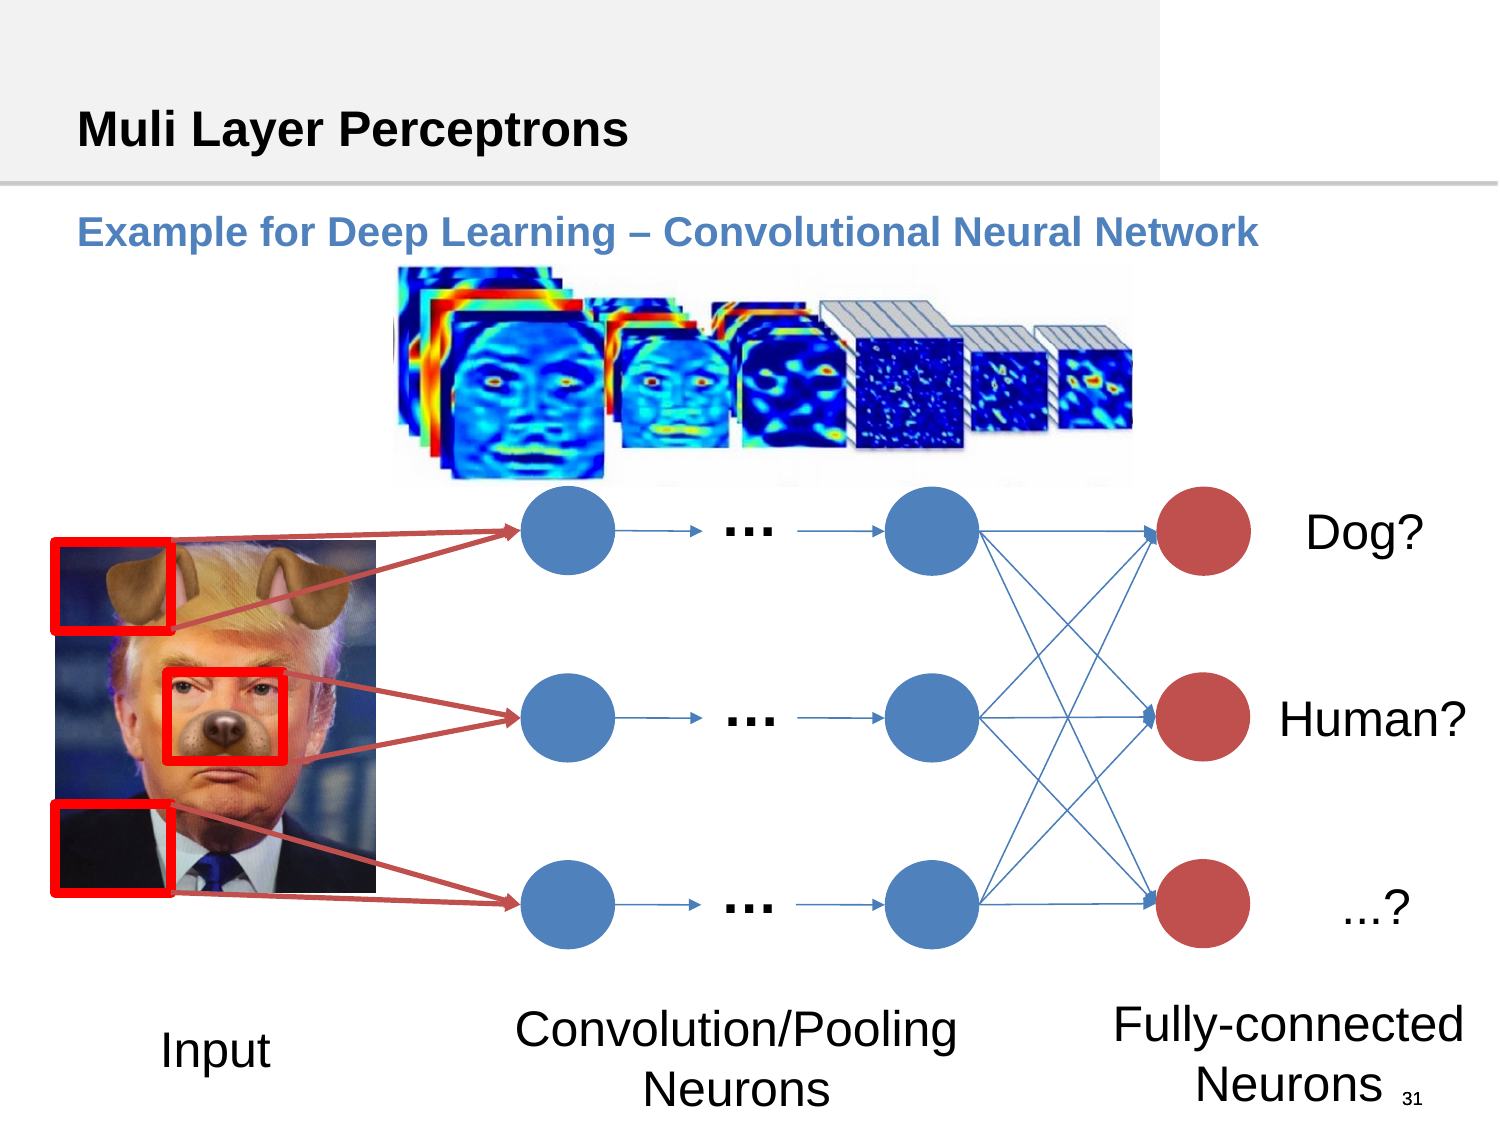

Muli Layer Perceptrons
Example for Deep Learning – Convolutional Neural Network
…
Dog?
…
Human?
…
...?
Fully-connected Neurons
Convolution/Pooling Neurons
Input